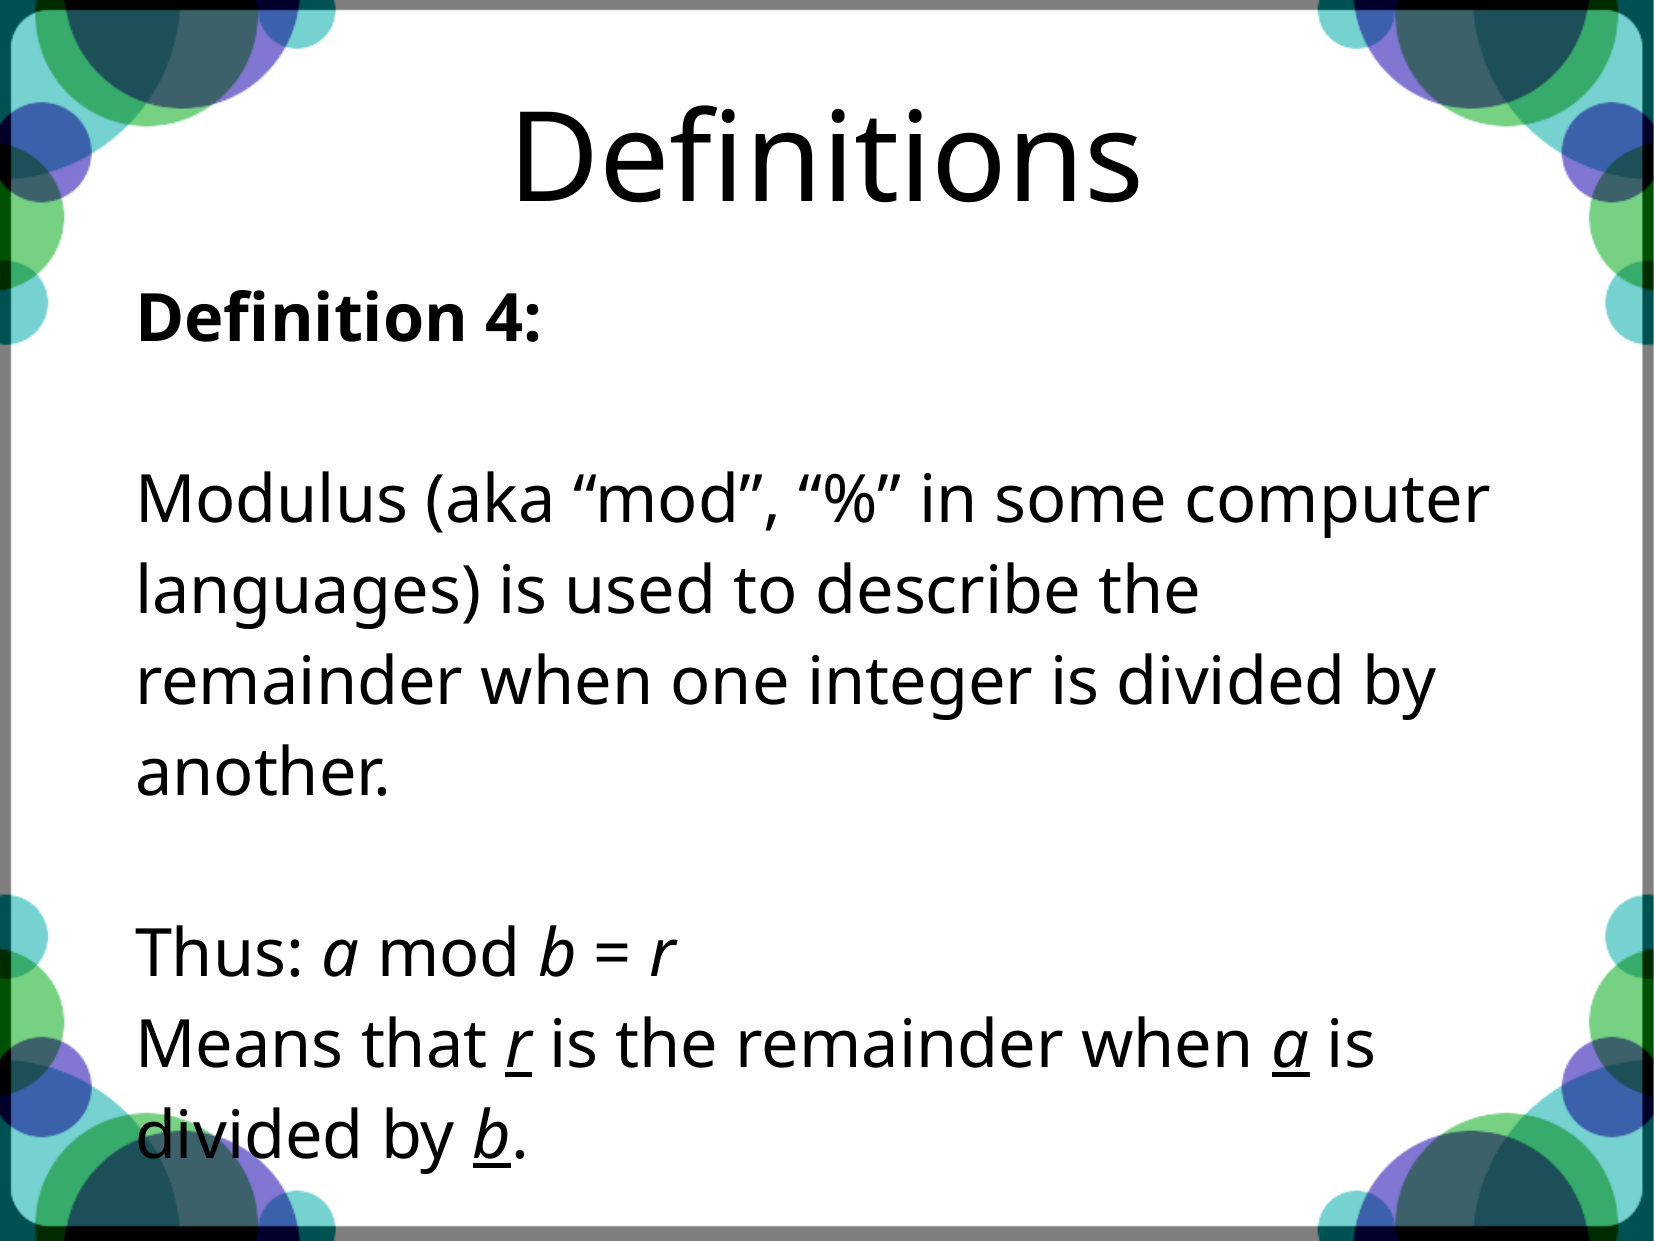

# Definitions
Definition 4:
Modulus (aka “mod”, “%” in some computer languages) is used to describe the remainder when one integer is divided by another.
Thus: a mod b = r
Means that r is the remainder when a is divided by b.